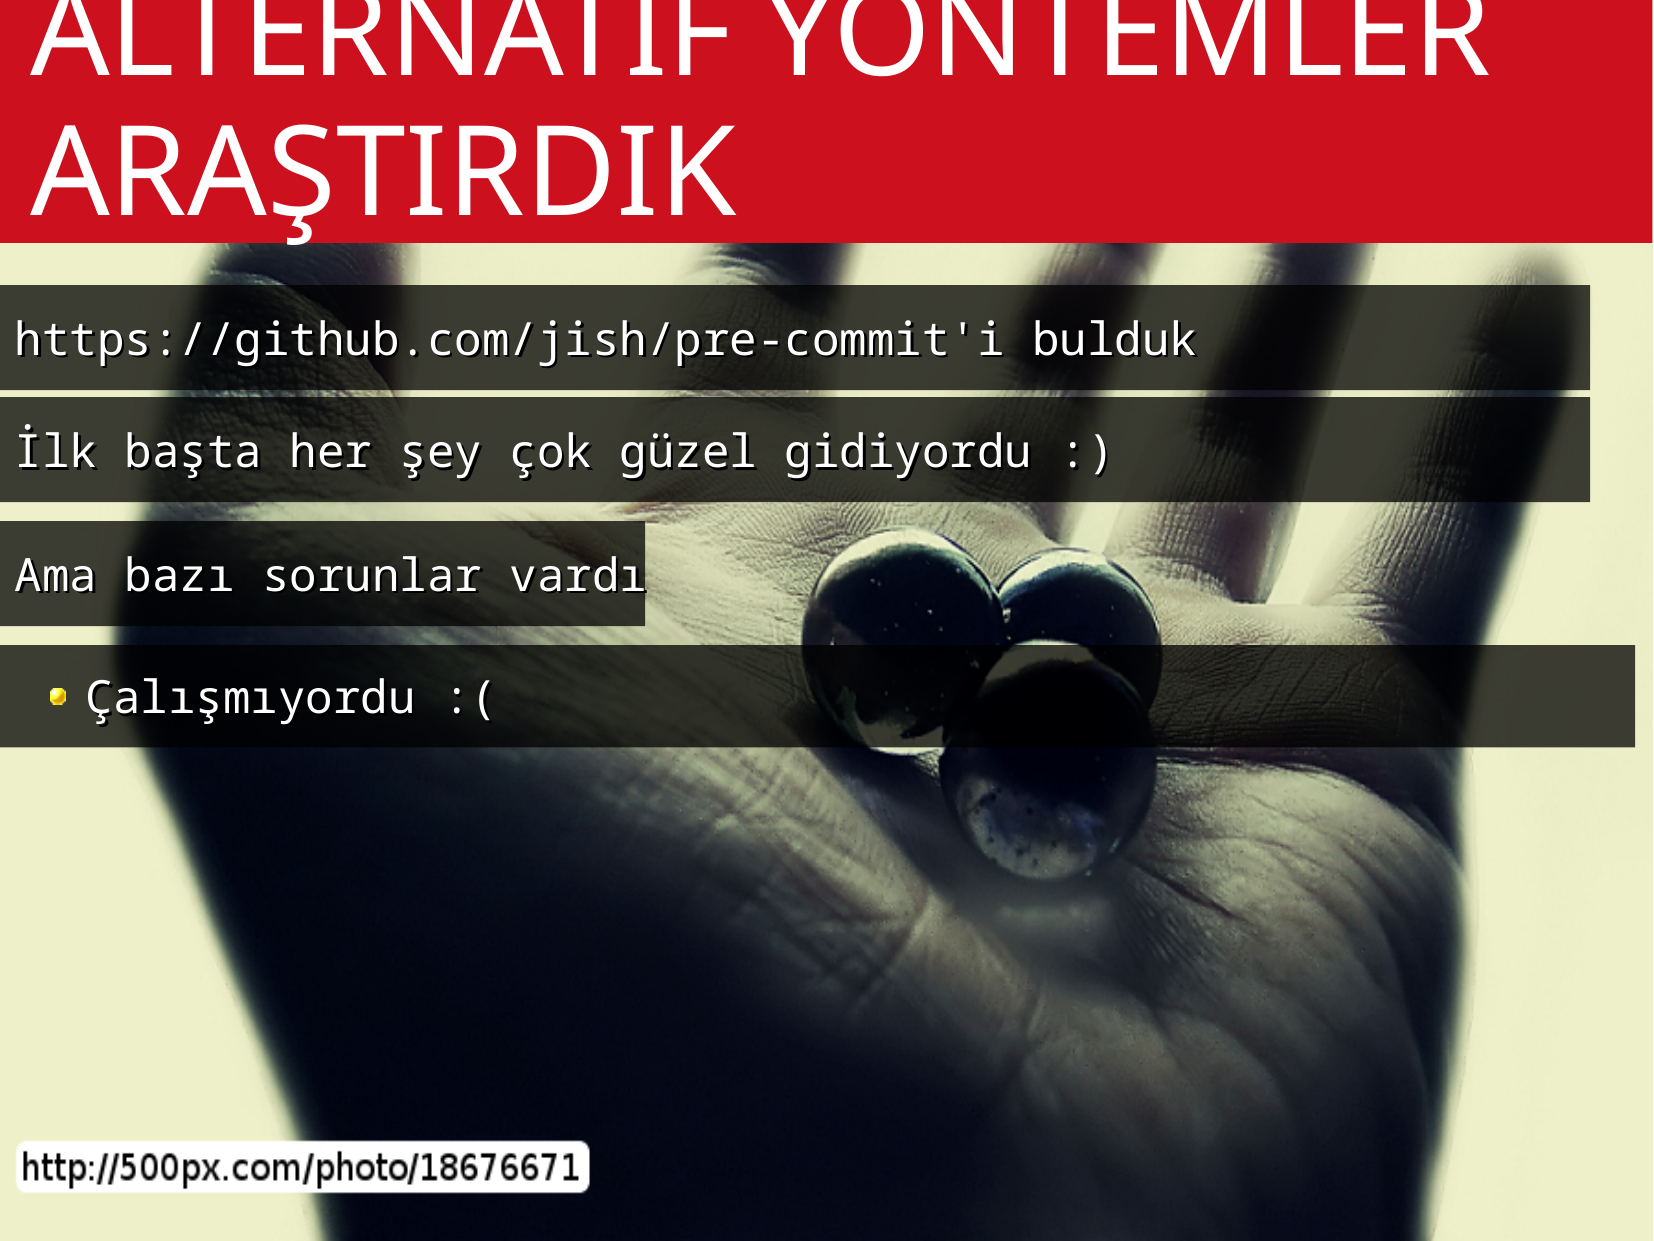

# ALTERNATİF YÖNTEMLER ARAŞTIRDIK
https://github.com/jish/pre-commit'i bulduk
İlk başta her şey çok güzel gidiyordu :)
Ama bazı sorunlar vardı
Çalışmıyordu :(